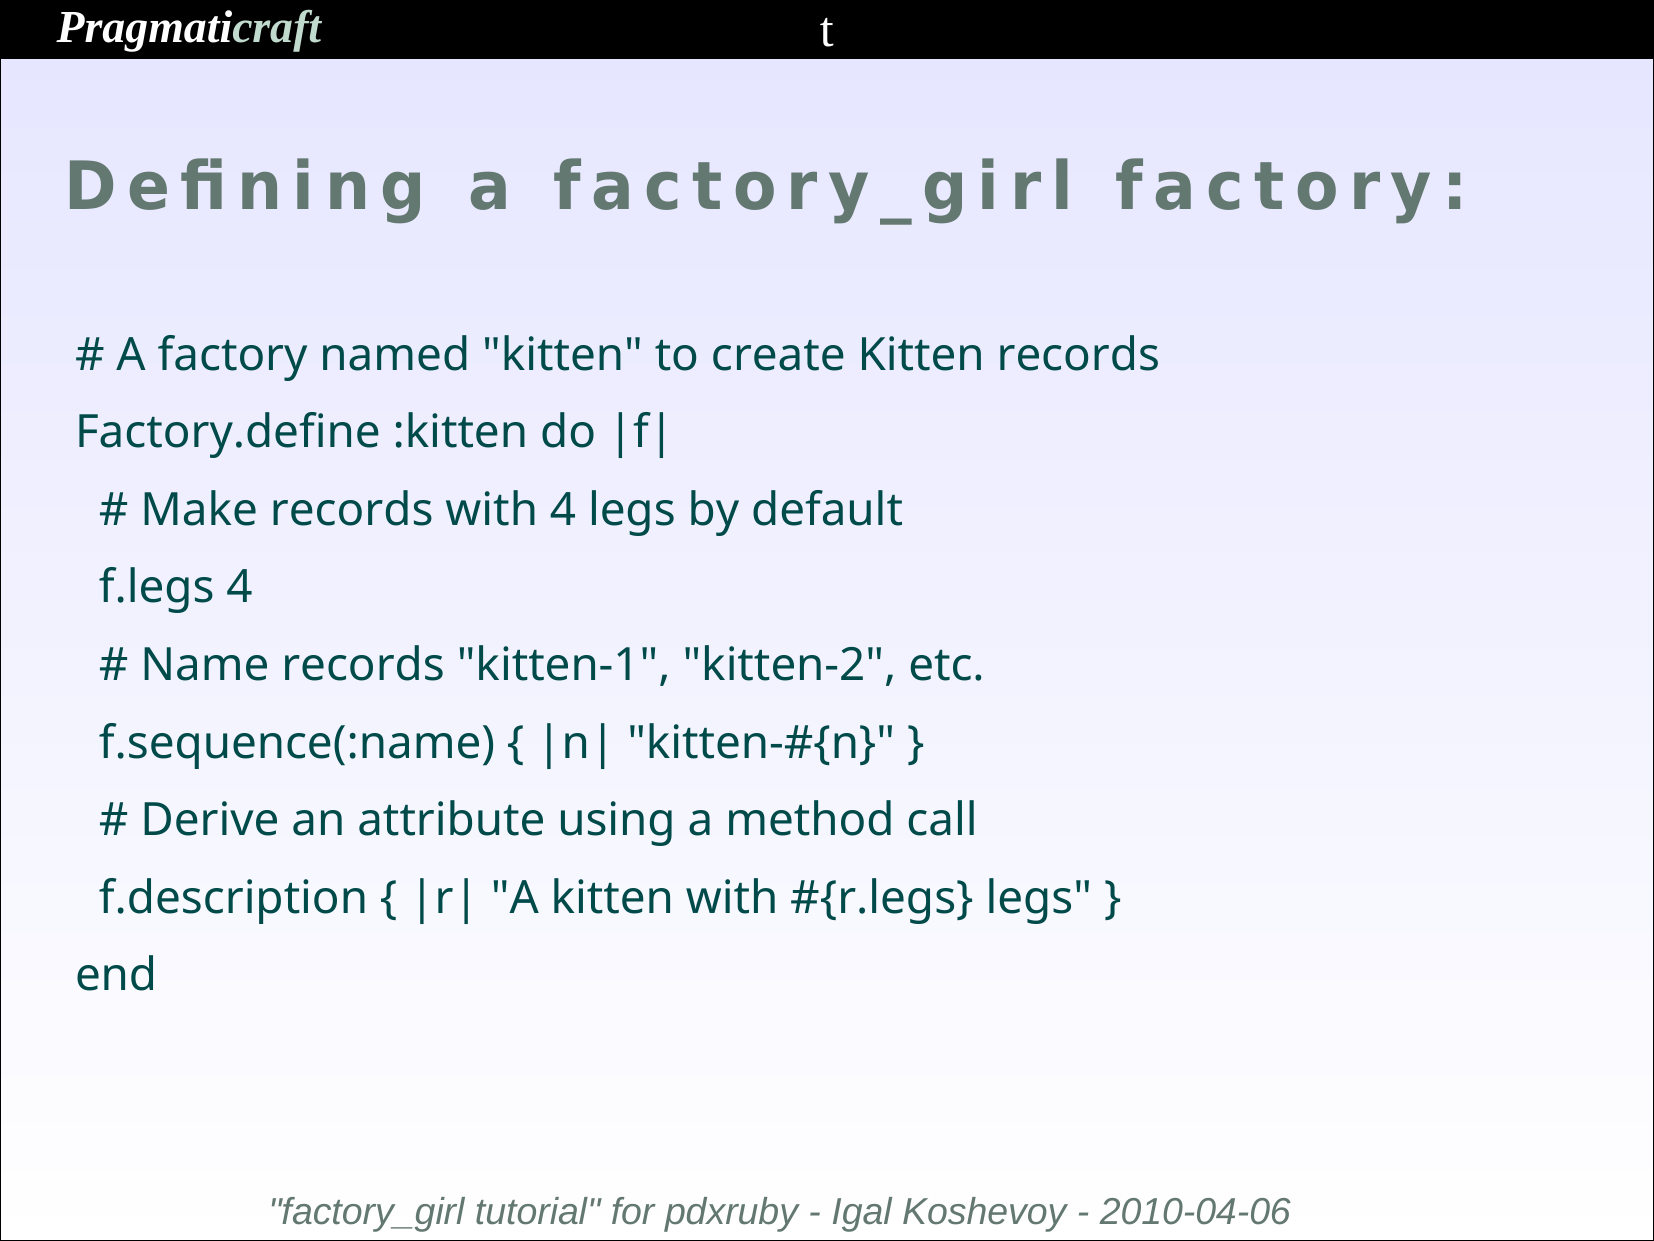

# Defining a factory_girl factory:
# A factory named "kitten" to create Kitten records
Factory.define :kitten do |f|
 # Make records with 4 legs by default
 f.legs 4
 # Name records "kitten-1", "kitten-2", etc.
 f.sequence(:name) { |n| "kitten-#{n}" }
 # Derive an attribute using a method call
 f.description { |r| "A kitten with #{r.legs} legs" }
end